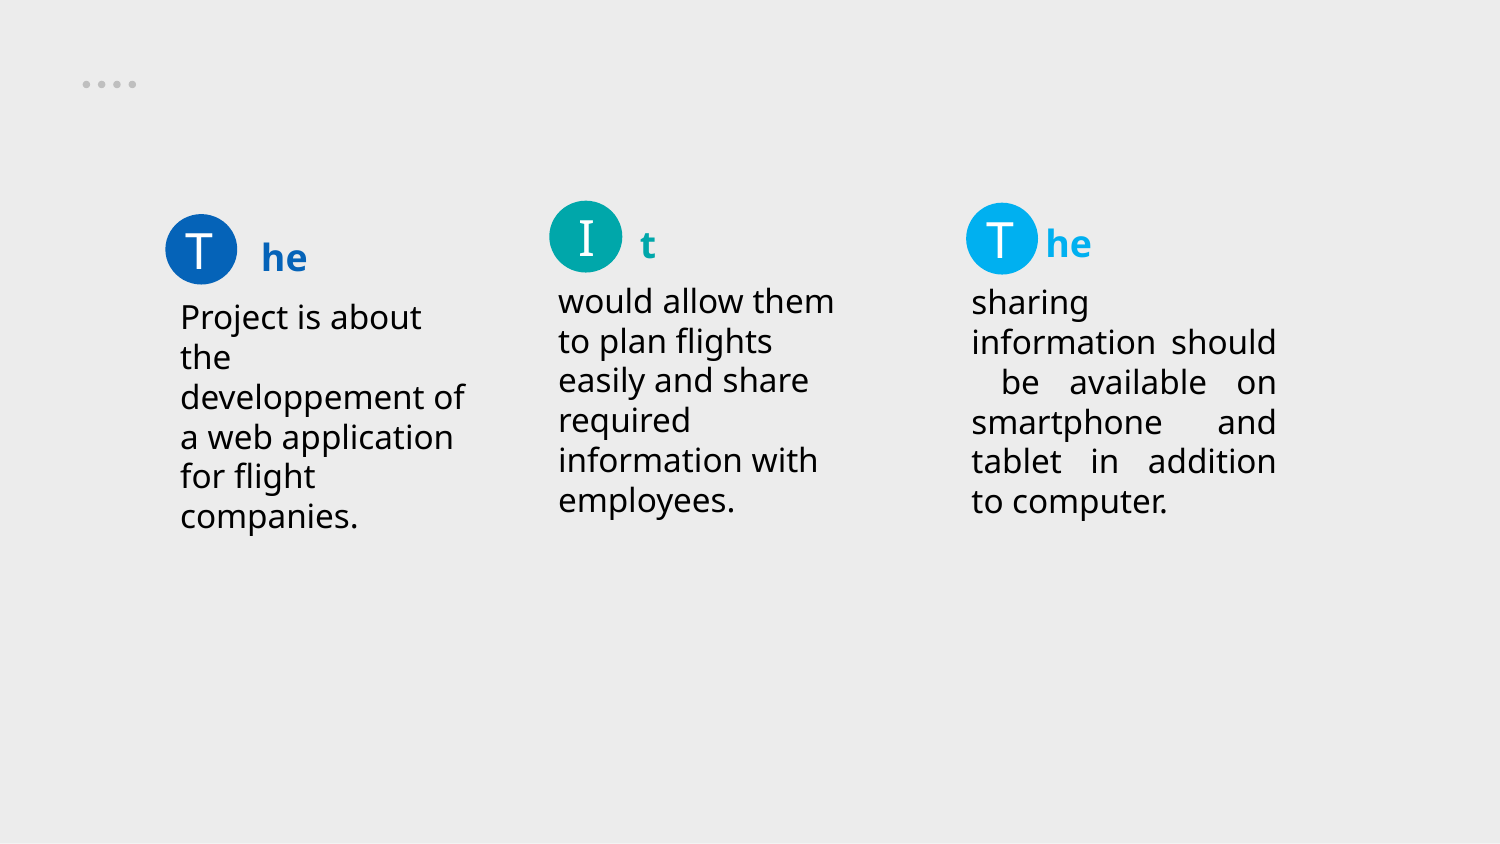

I
t
would allow them to plan flights easily and share required information with employees.
T
he
sharing information should be available on smartphone and tablet in addition to computer.
T
he
Project is about the developpement of a web application for flight companies.